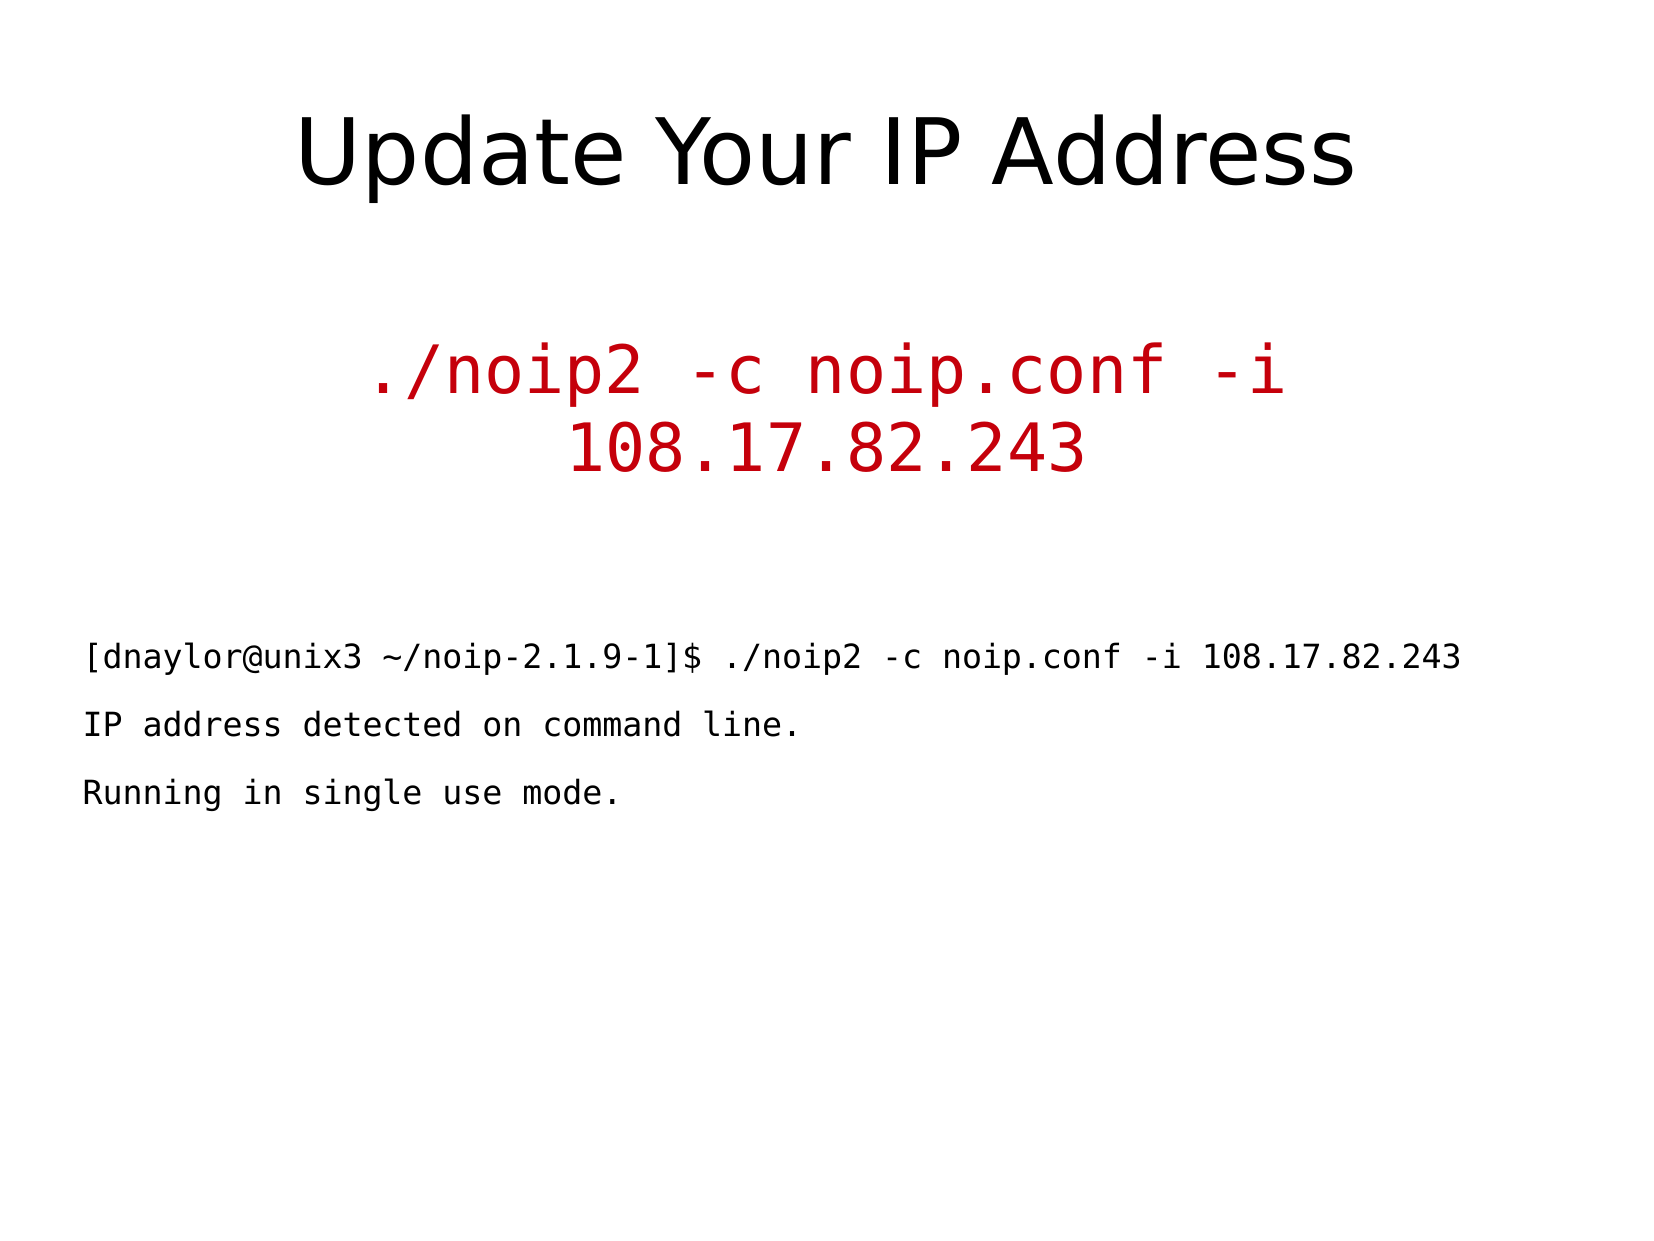

# Update Your IP Address
./noip2 -c noip.conf -i 108.17.82.243
[dnaylor@unix3 ~/noip-2.1.9-1]$ ./noip2 -c noip.conf -i 108.17.82.243
IP address detected on command line.
Running in single use mode.